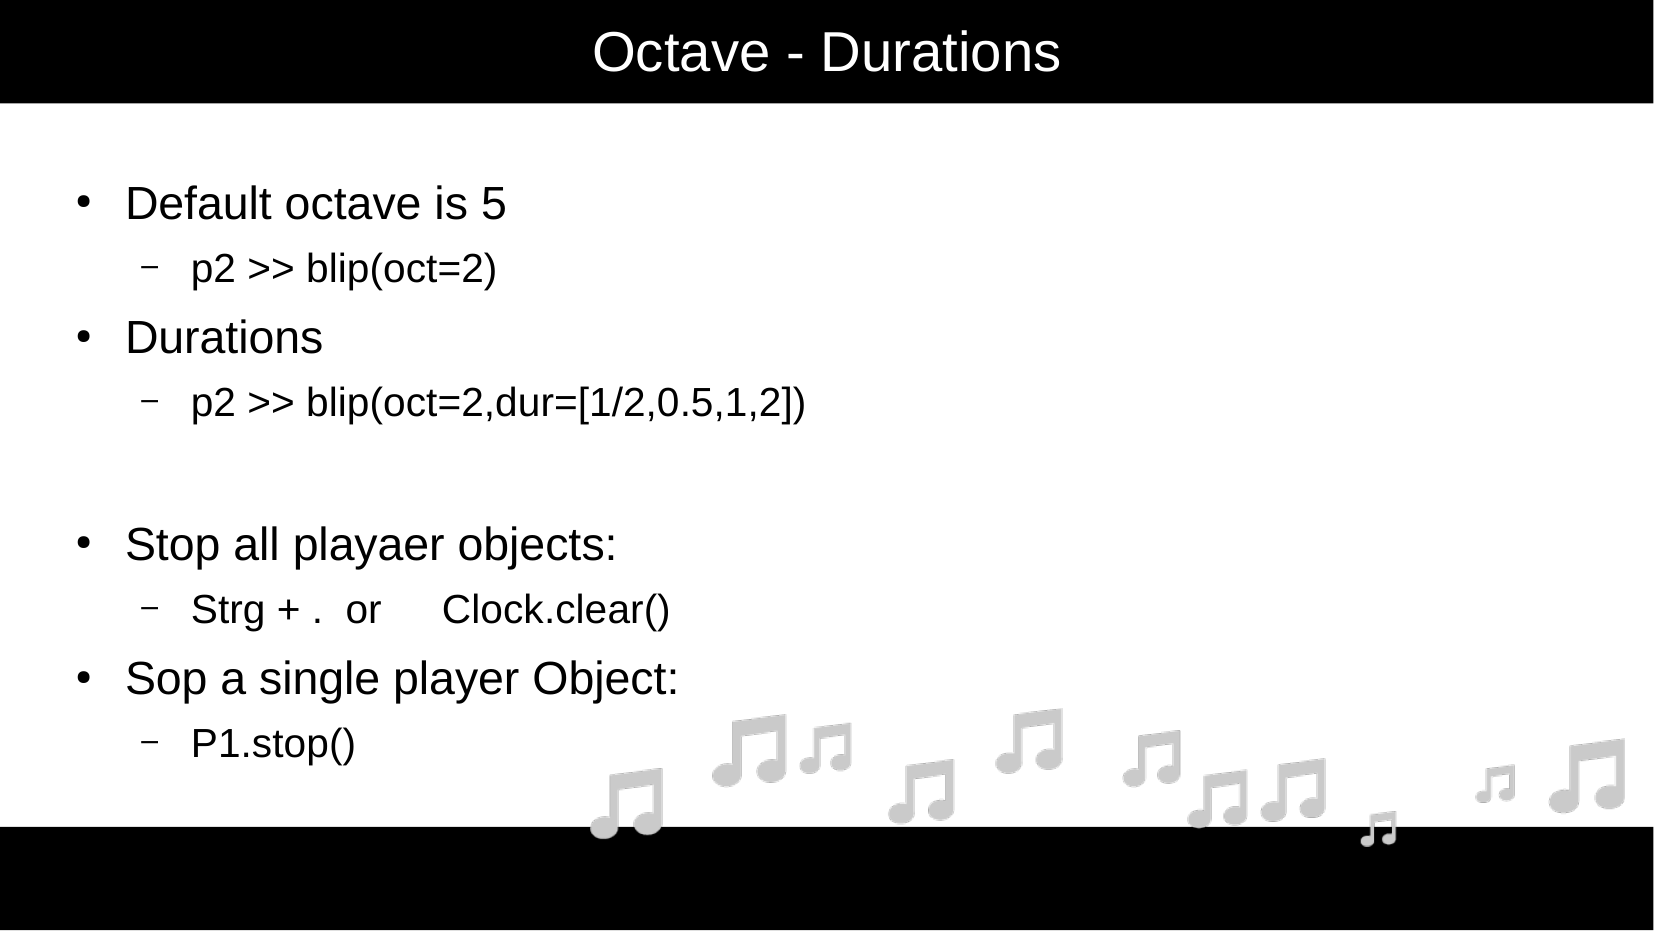

# Octave - Durations
Default octave is 5
p2 >> blip(oct=2)
Durations
p2 >> blip(oct=2,dur=[1/2,0.5,1,2])
Stop all playaer objects:
Strg + . or 		 Clock.clear()
Sop a single player Object:
P1.stop()